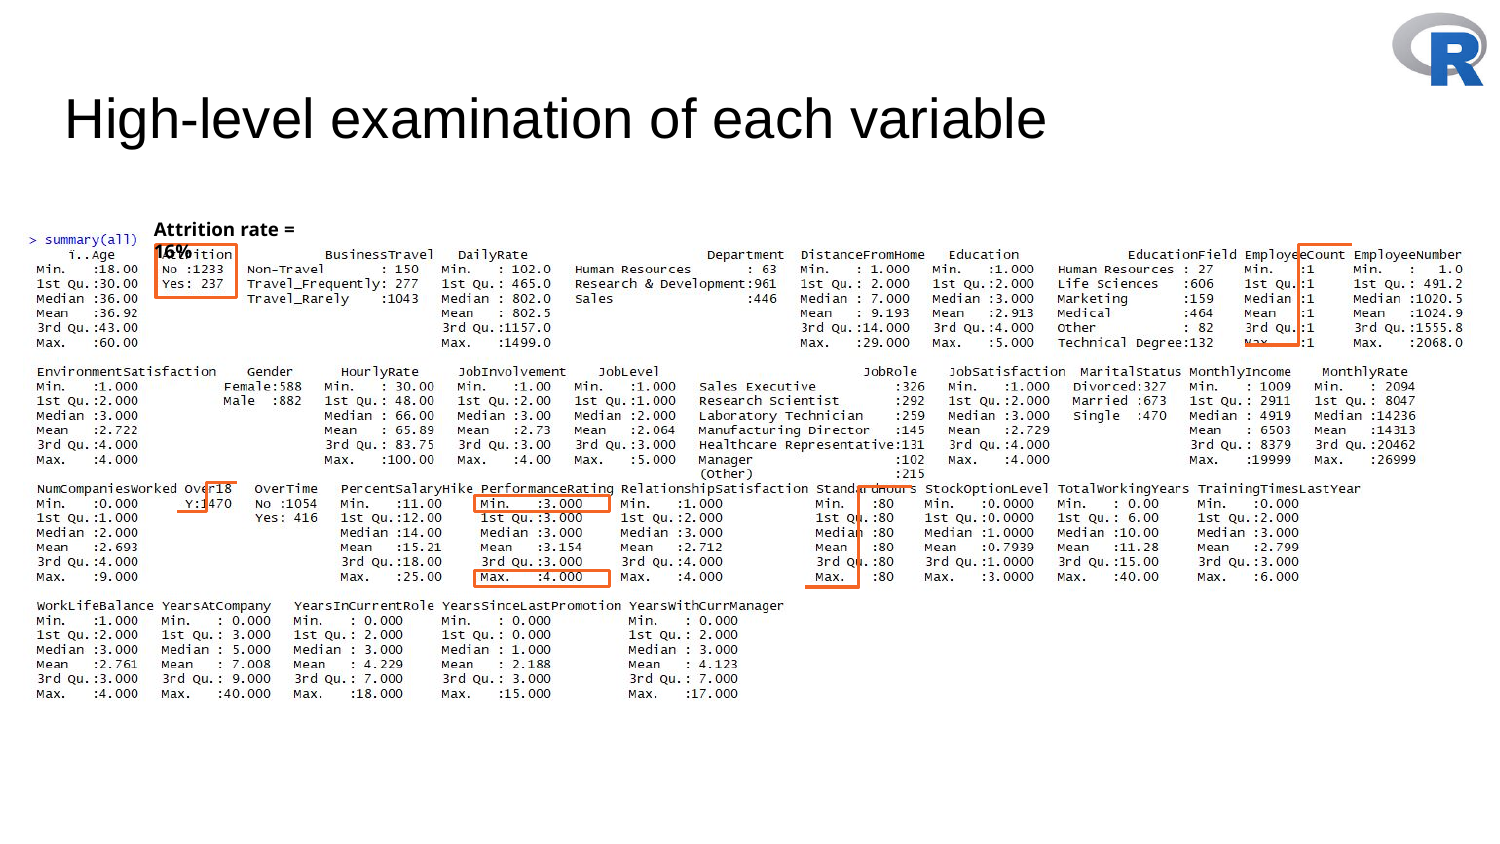

# High-level examination of each variable
Attrition rate = 16%